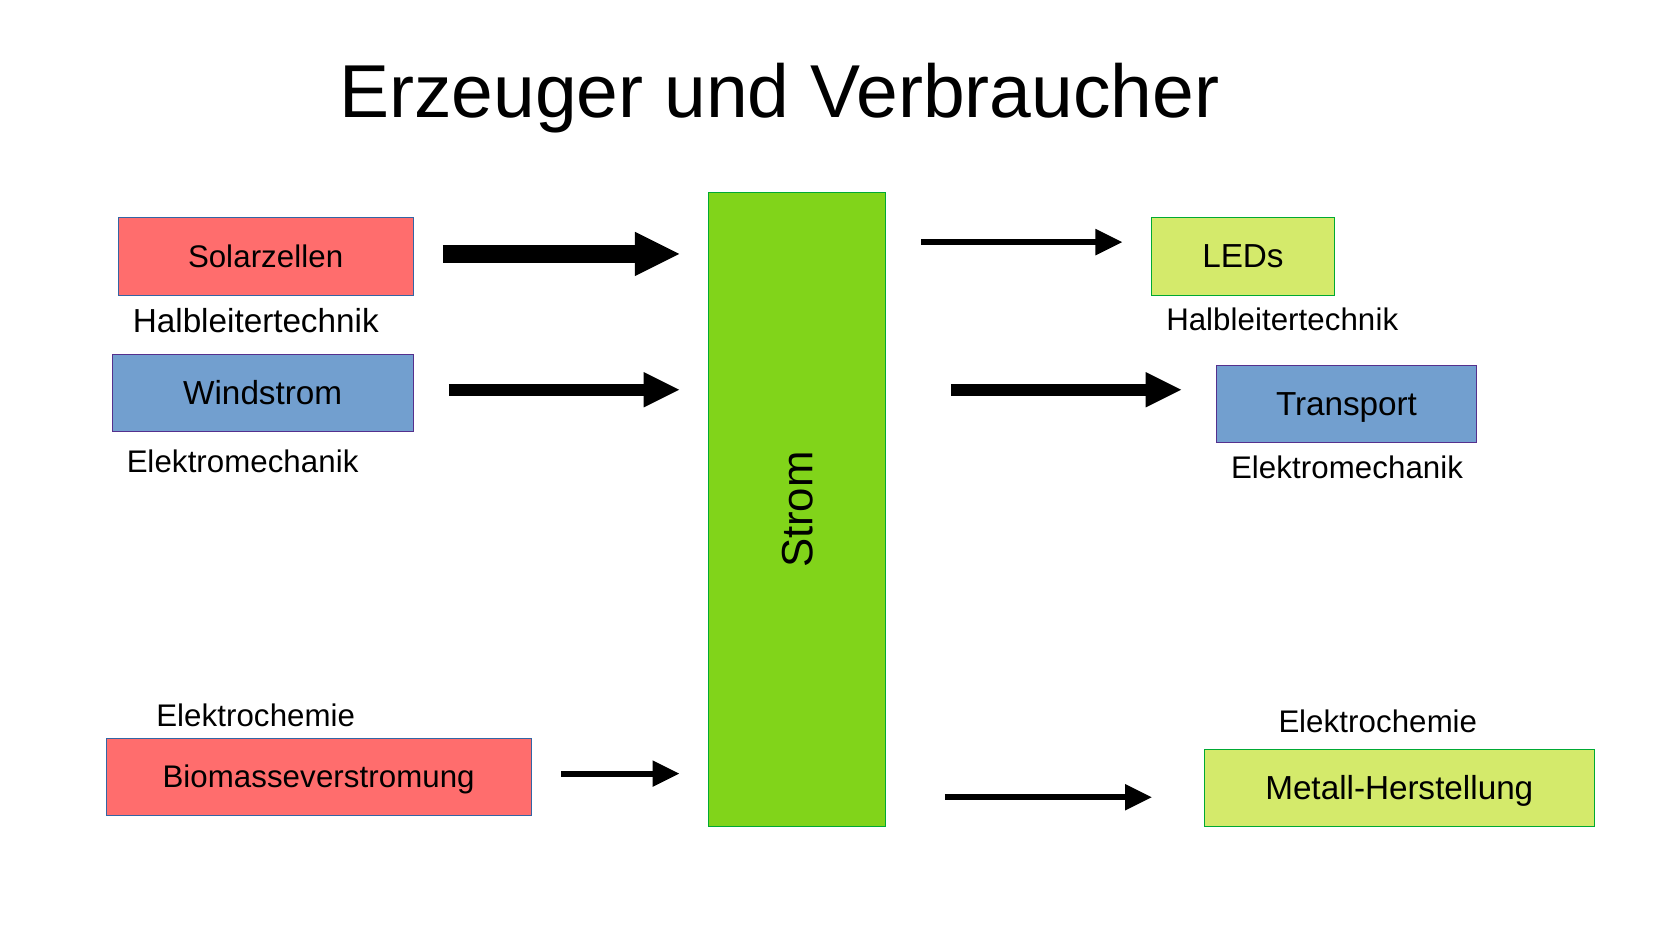

# Erzeuger und Verbraucher
Solarzellen
LEDs
Halbleitertechnik
Halbleitertechnik
Windstrom
Transport
Strom
Elektromechanik
Elektromechanik
Elektrochemie
Elektrochemie
Biomasseverstromung
Metall-Herstellung